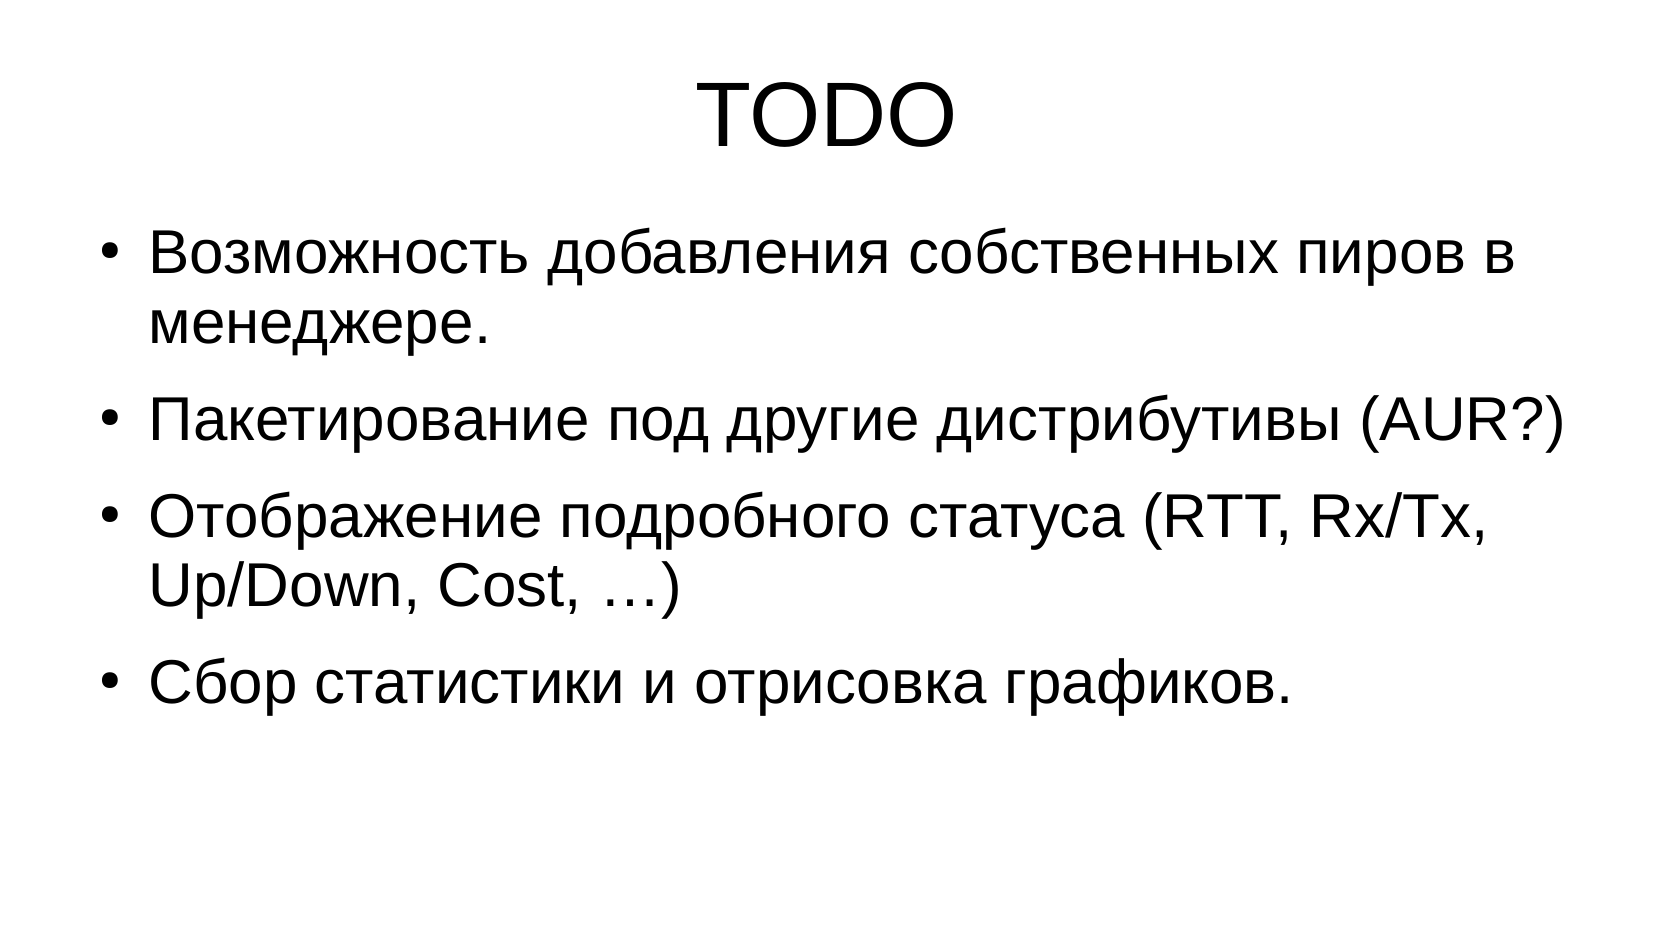

# TODO
Возможность добавления собственных пиров в менеджере.
Пакетирование под другие дистрибутивы (AUR?)
Отображение подробного статуса (RTT, Rx/Tx, Up/Down, Cost, …)
Сбор статистики и отрисовка графиков.